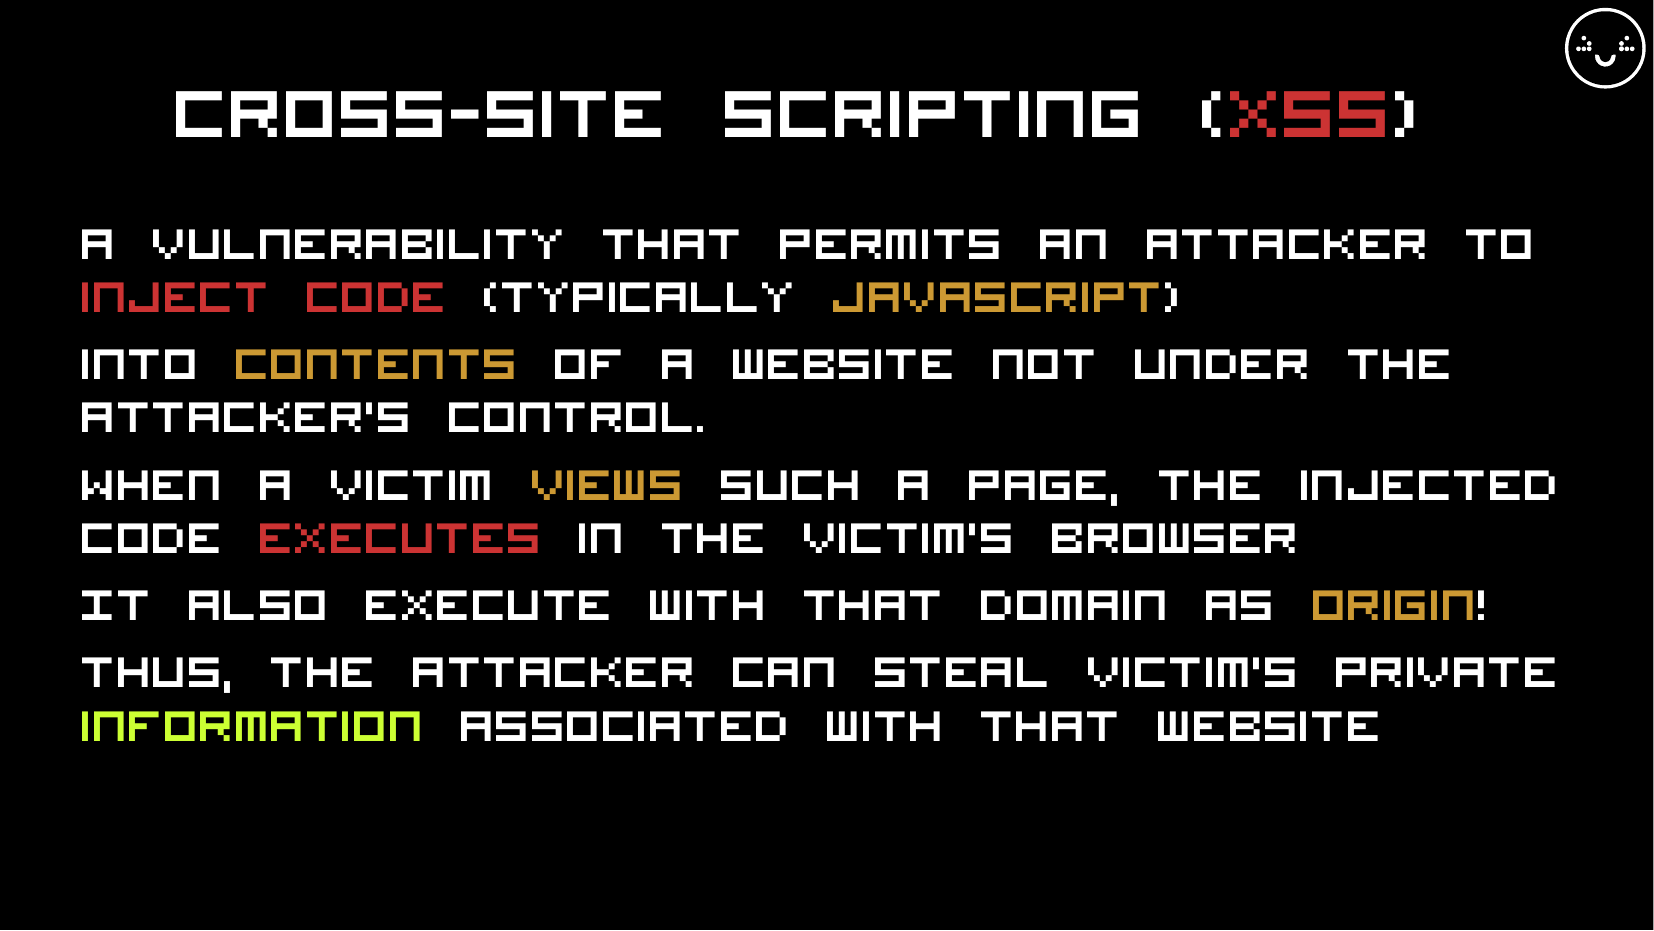

# Cross-Site Scripting (XSS)
a vulnerability that permits an attacker to inject code (typically JavaScript)
into contents of a website not under the attacker's control.
When a victim views such a page, the injected code executes in the victim's browser
It also execute with that domain as origin!
Thus, the attacker can steal victim's private information associated with that website